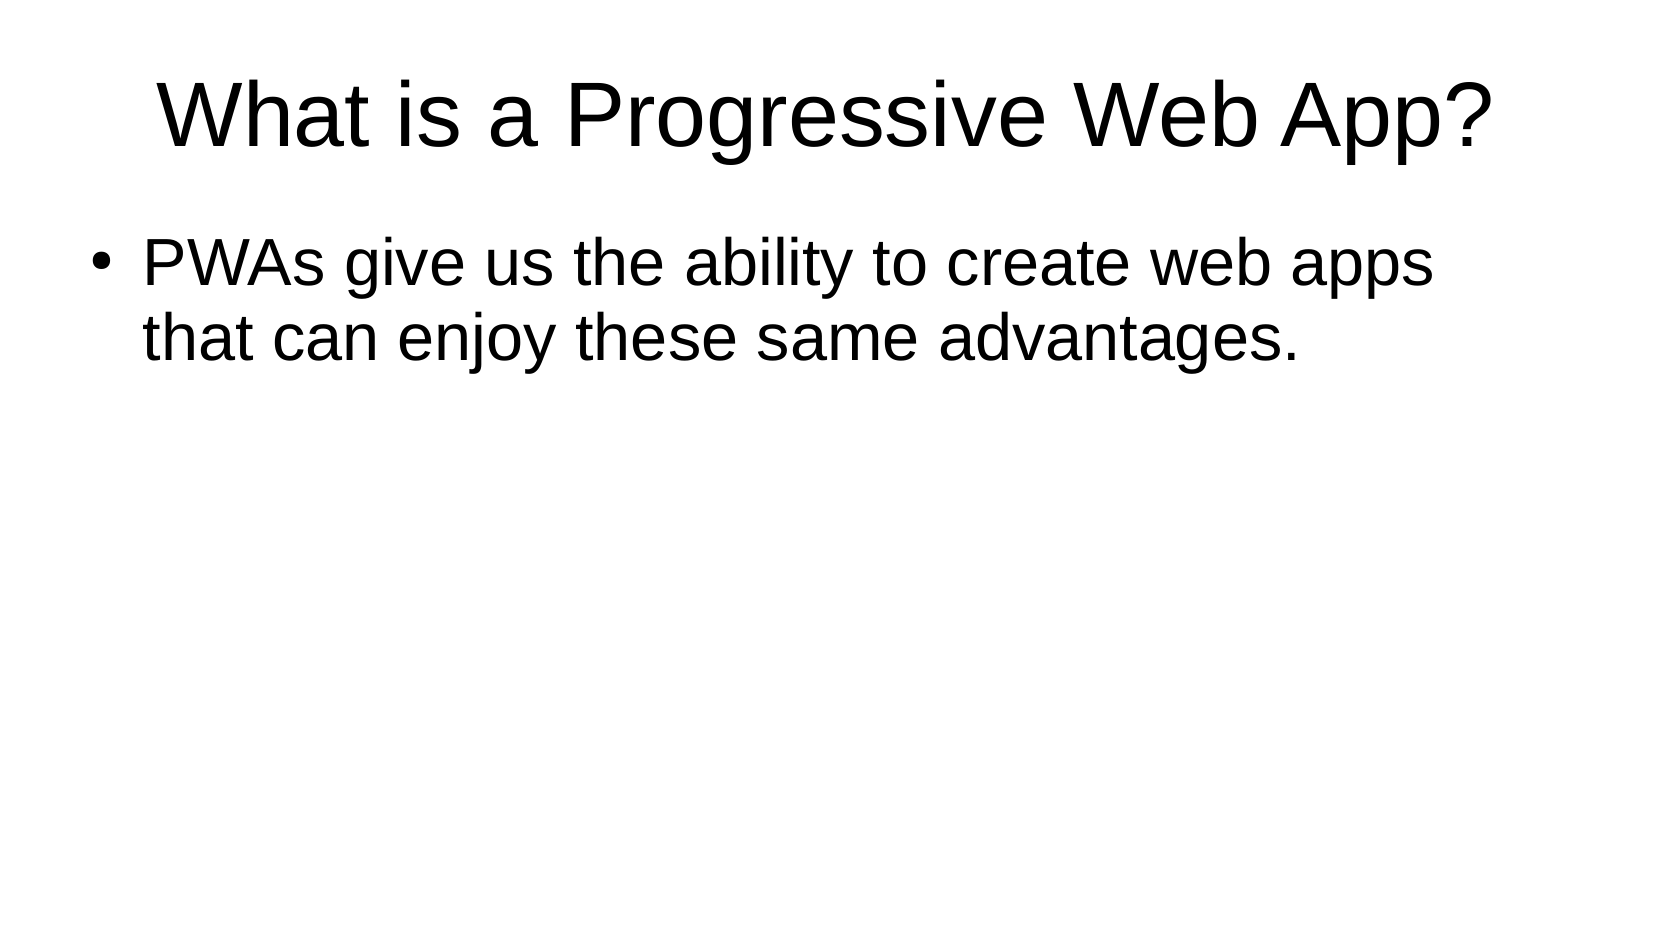

# What is a Progressive Web App?
PWAs give us the ability to create web apps that can enjoy these same advantages.